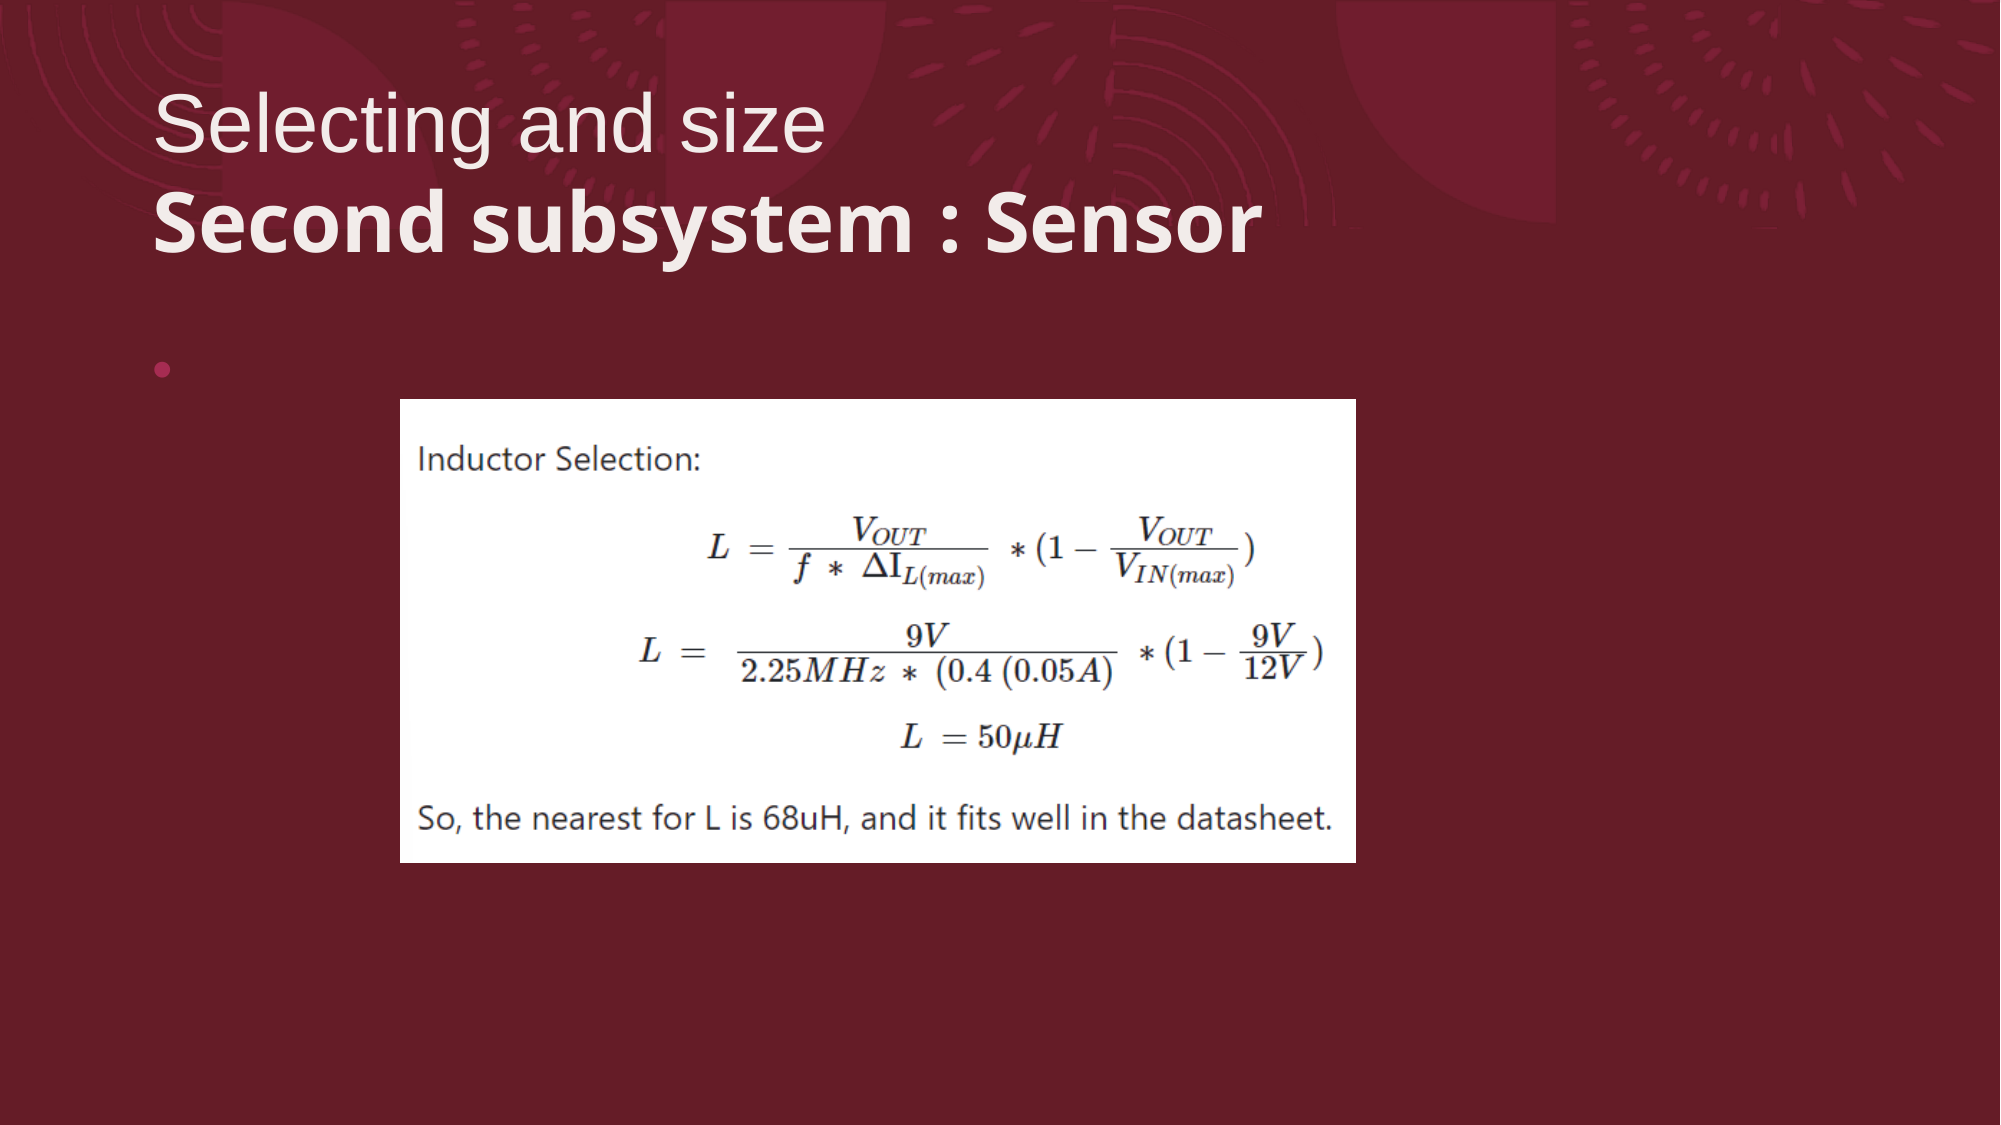

# Selecting and size Second subsystem : Sensor